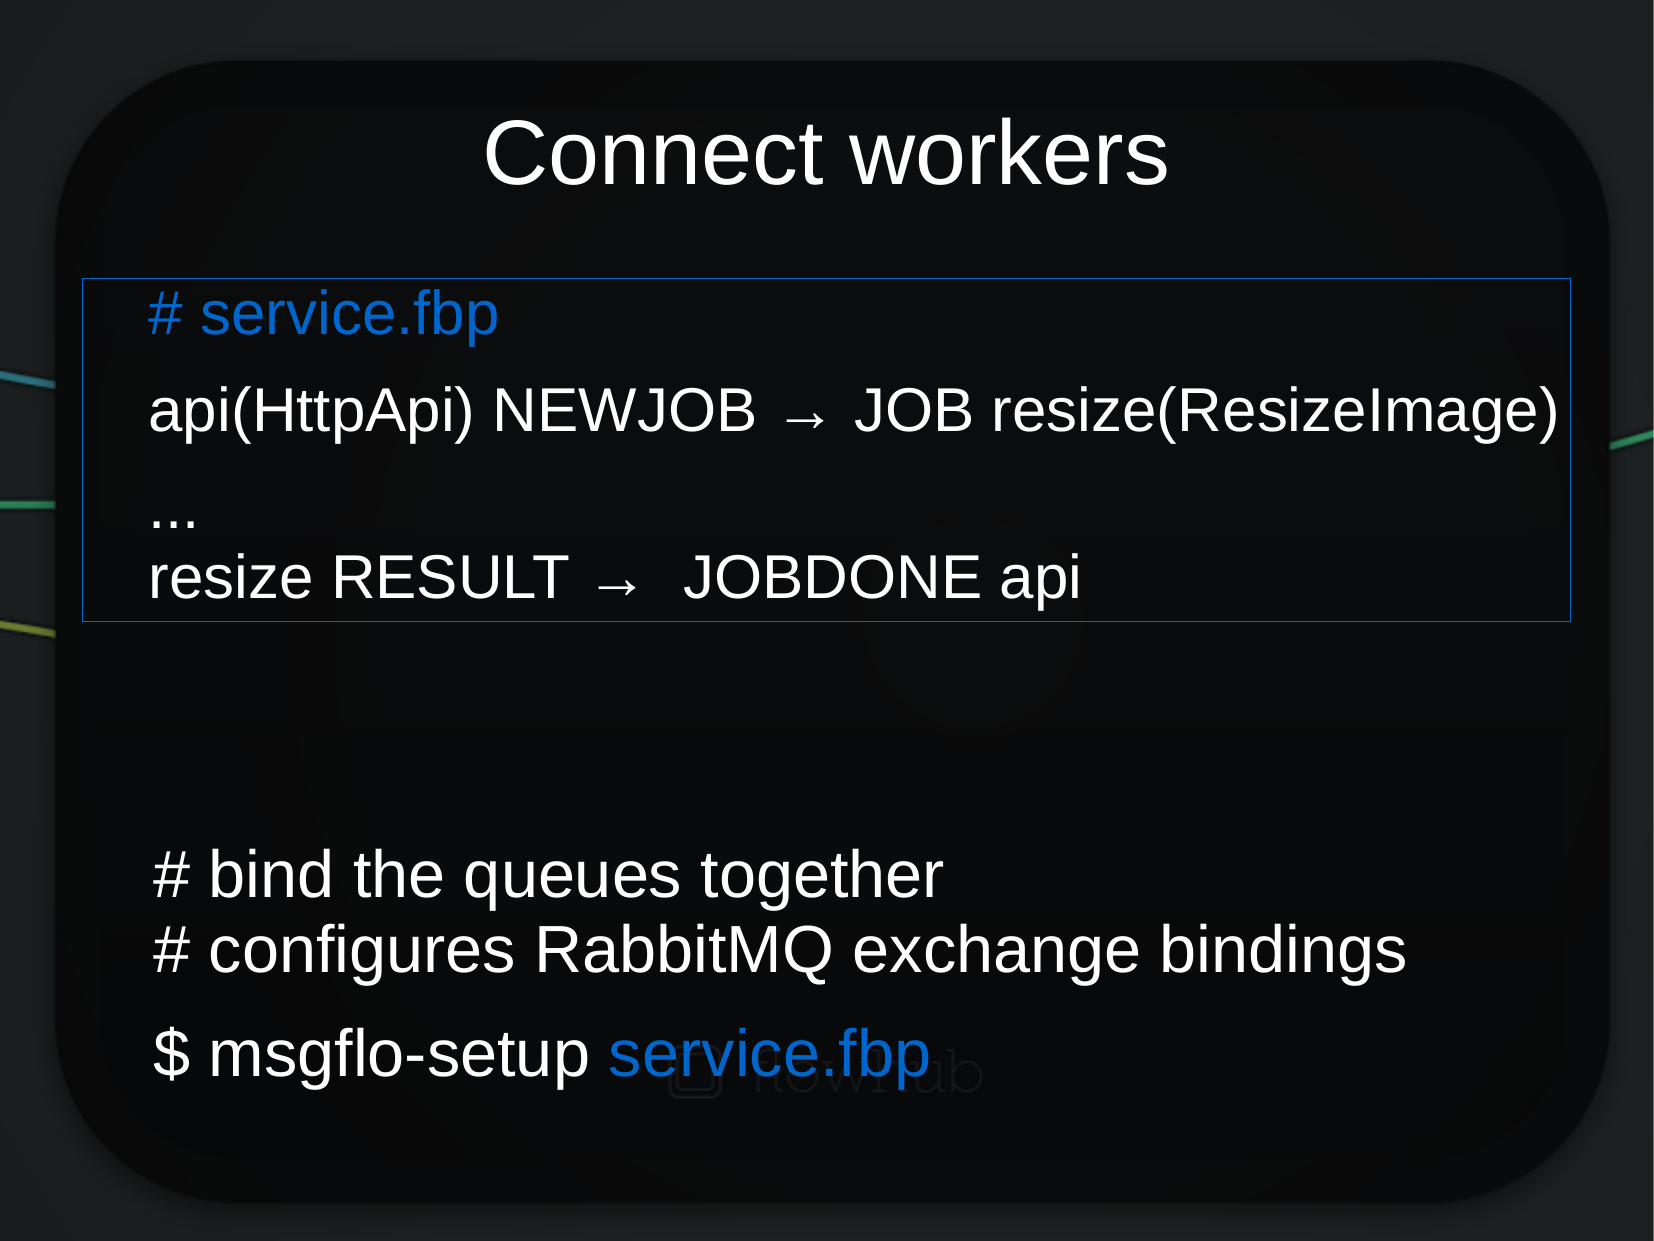

# Connect workers
# service.fbp
api(HttpApi) NEWJOB → JOB resize(ResizeImage)
...
resize RESULT → JOBDONE api
# bind the queues together # configures RabbitMQ exchange bindings
$ msgflo-setup service.fbp